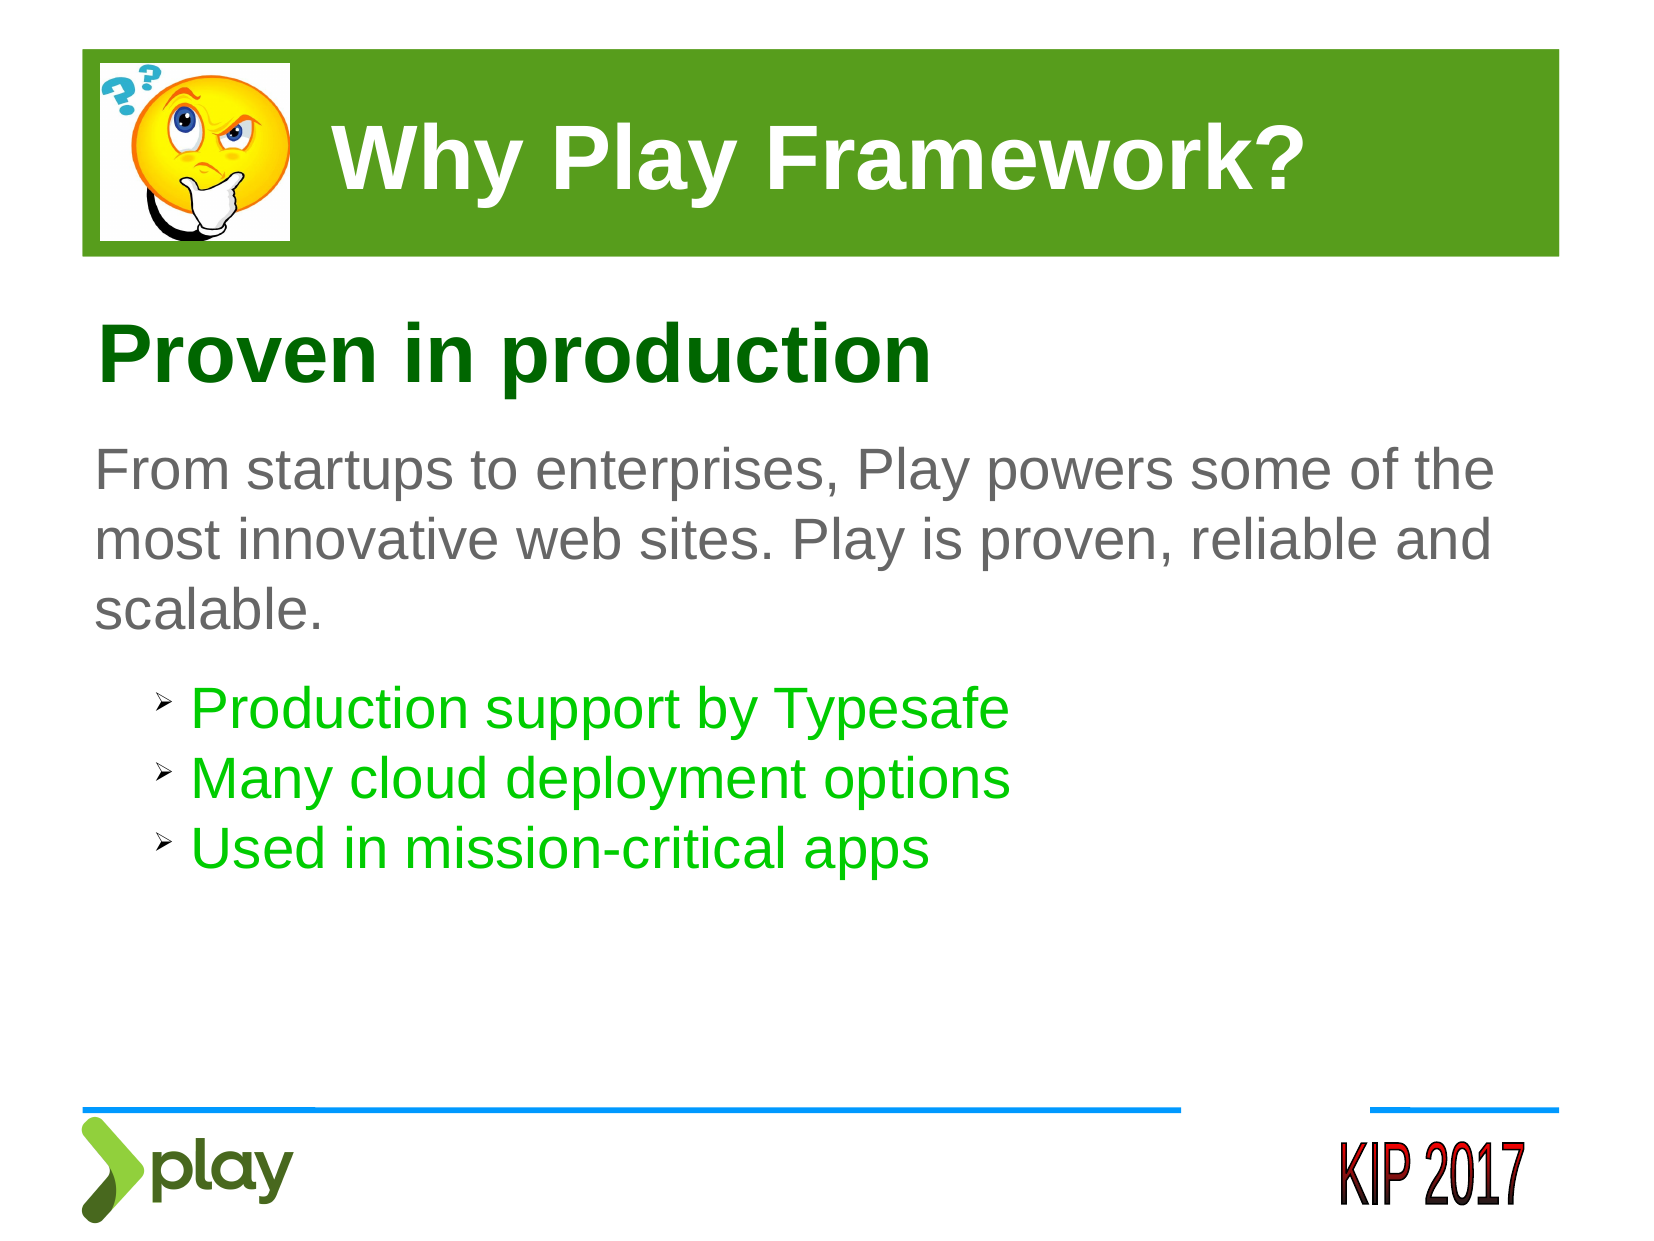

# Introduction to Play
Why Play Framework?
Proven in production
From startups to enterprises, Play powers some of the most innovative web sites. Play is proven, reliable and scalable.
 Production support by Typesafe
 Many cloud deployment options
 Used in mission-critical apps